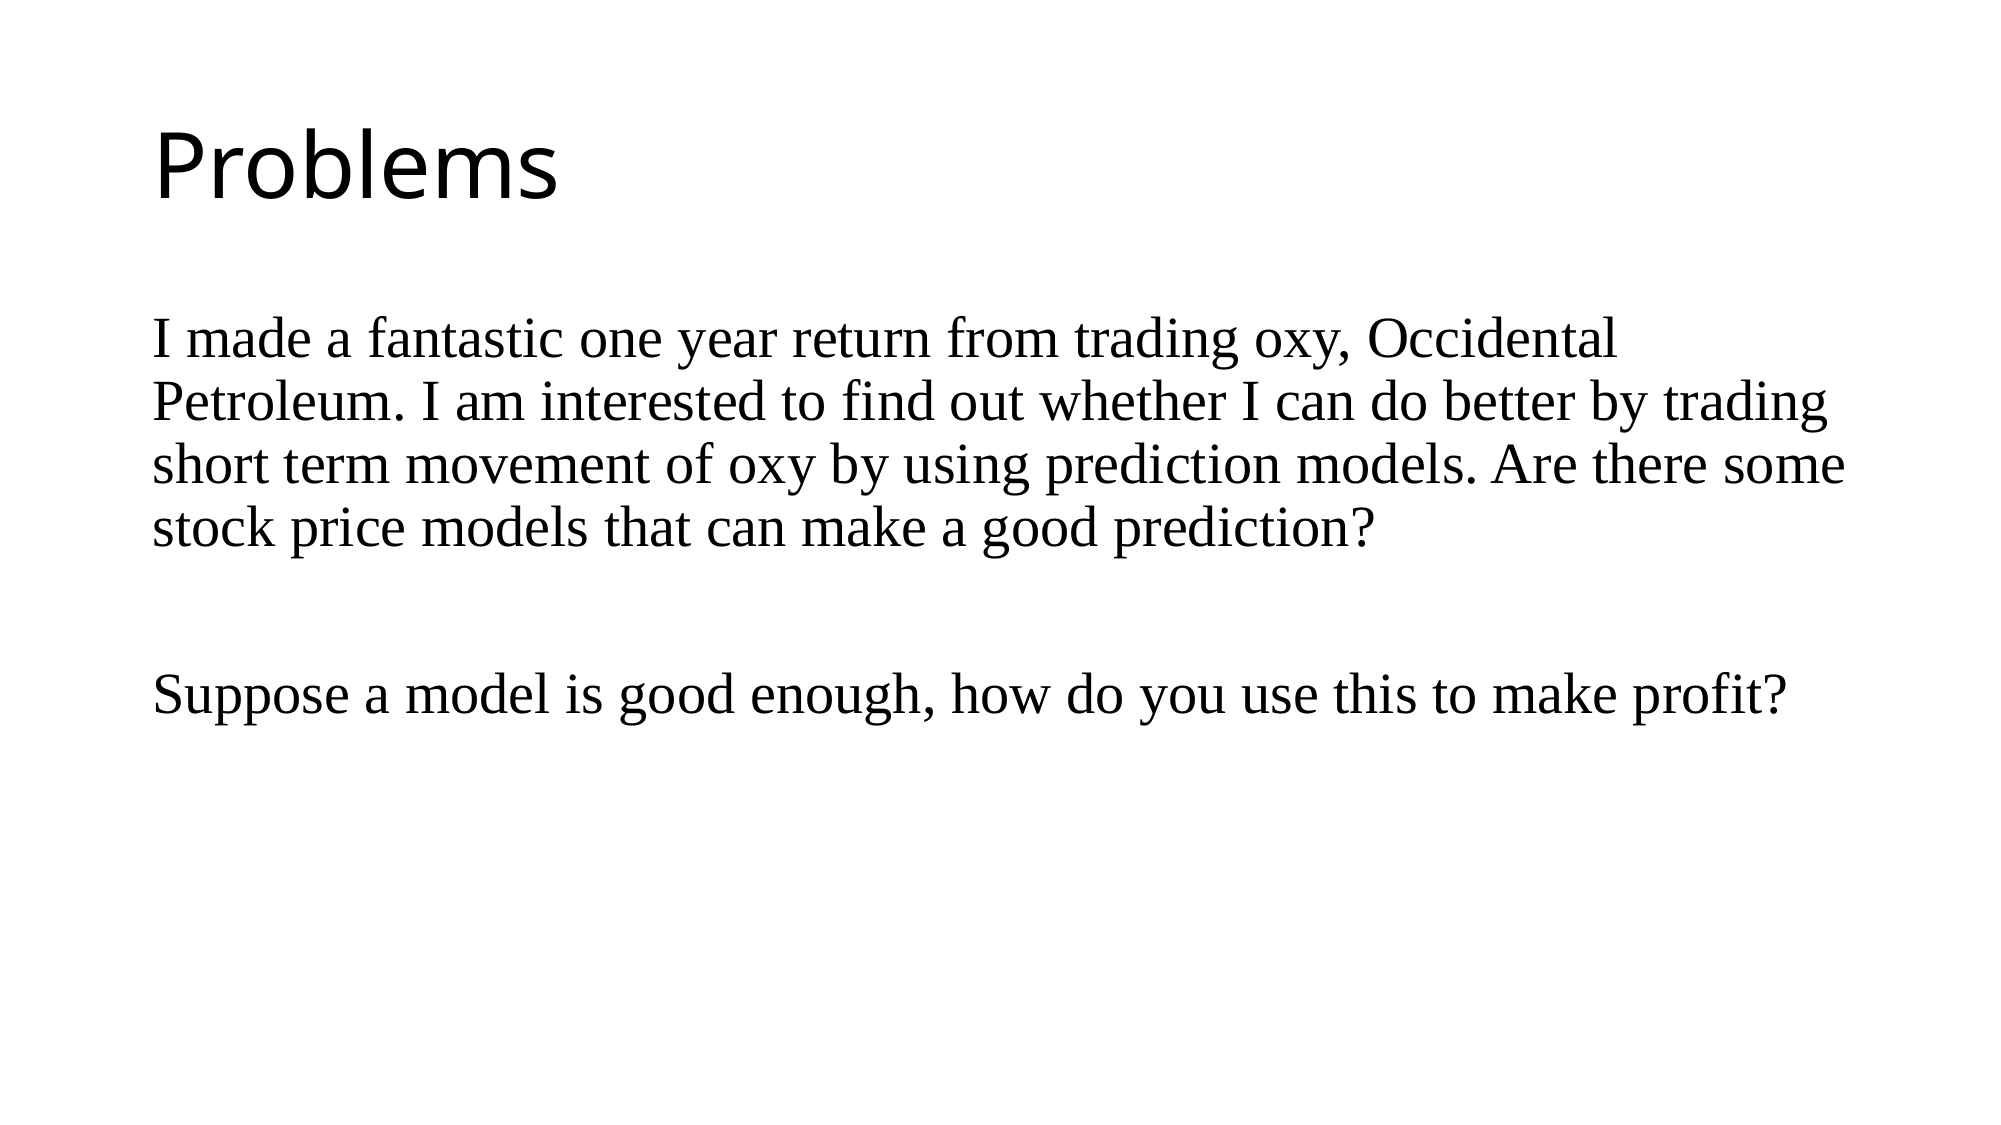

# Problems
I made a fantastic one year return from trading oxy, Occidental Petroleum. I am interested to find out whether I can do better by trading short term movement of oxy by using prediction models. Are there some stock price models that can make a good prediction?
Suppose a model is good enough, how do you use this to make profit?